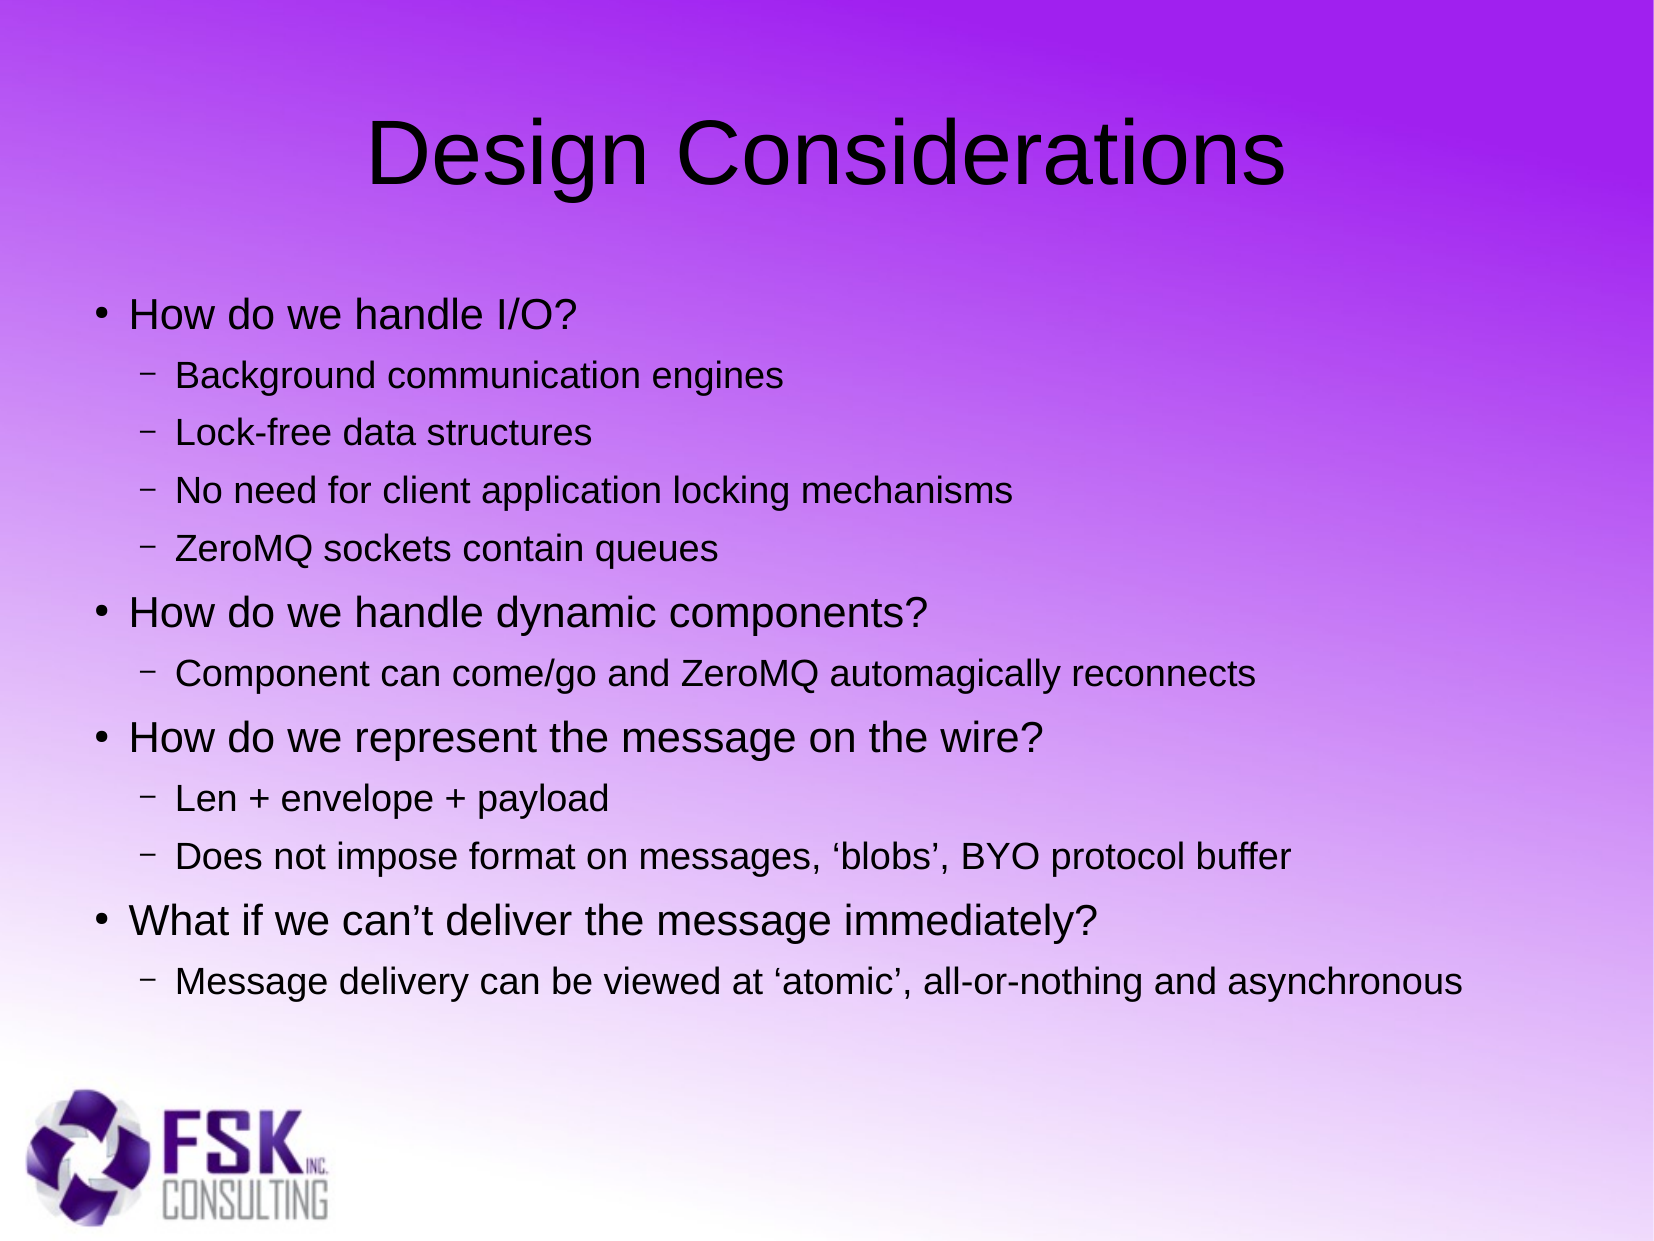

# Design Considerations
How do we handle I/O?
Background communication engines
Lock-free data structures
No need for client application locking mechanisms
ZeroMQ sockets contain queues
How do we handle dynamic components?
Component can come/go and ZeroMQ automagically reconnects
How do we represent the message on the wire?
Len + envelope + payload
Does not impose format on messages, ‘blobs’, BYO protocol buffer
What if we can’t deliver the message immediately?
Message delivery can be viewed at ‘atomic’, all-or-nothing and asynchronous